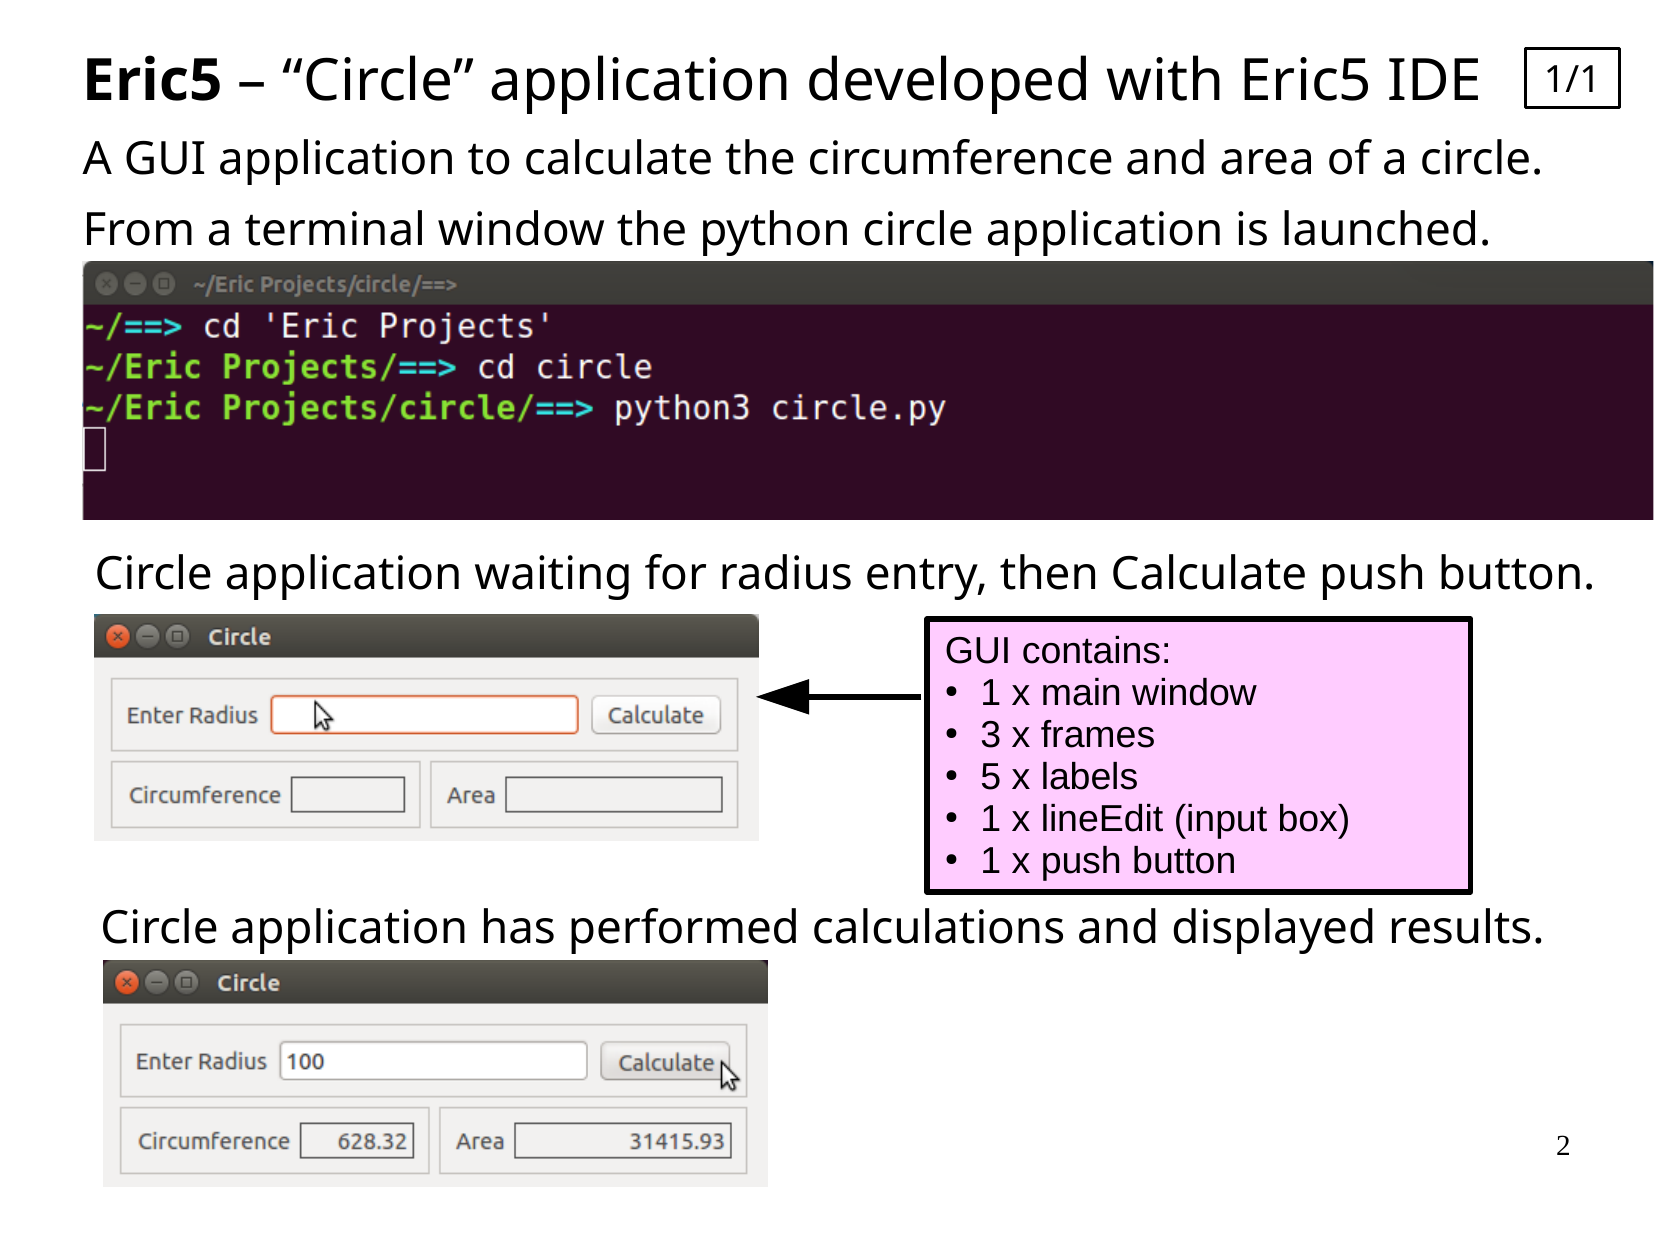

# Eric5 – “Circle” application developed with Eric5 IDE
1/1
A GUI application to calculate the circumference and area of a circle.
From a terminal window the python circle application is launched.
Circle application waiting for radius entry, then Calculate push button.
GUI contains:
1 x main window
3 x frames
5 x labels
1 x lineEdit (input box)
1 x push button
Circle application has performed calculations and displayed results.
2